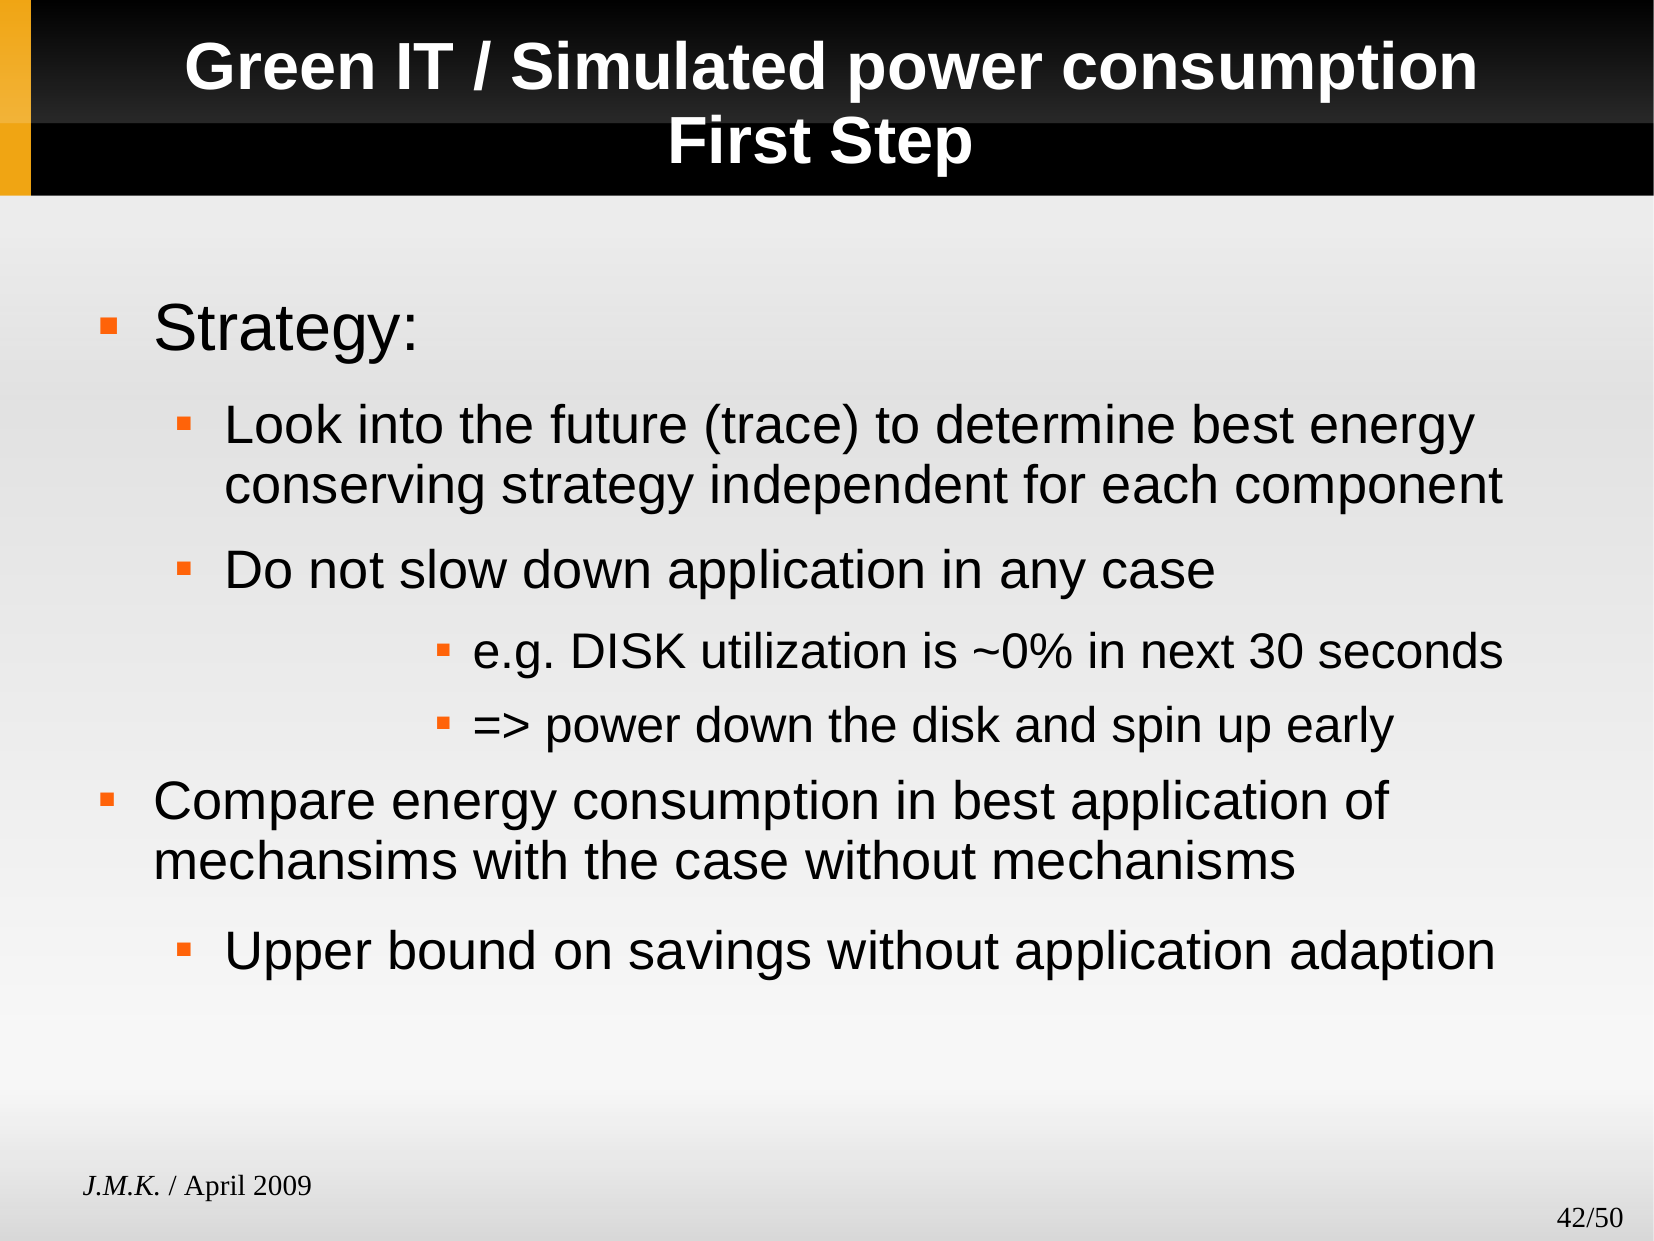

# Green IT / Simulated power consumption First Step
Strategy:
Look into the future (trace) to determine best energy conserving strategy independent for each component
Do not slow down application in any case
e.g. DISK utilization is ~0% in next 30 seconds
=> power down the disk and spin up early
Compare energy consumption in best application of mechansims with the case without mechanisms
Upper bound on savings without application adaption